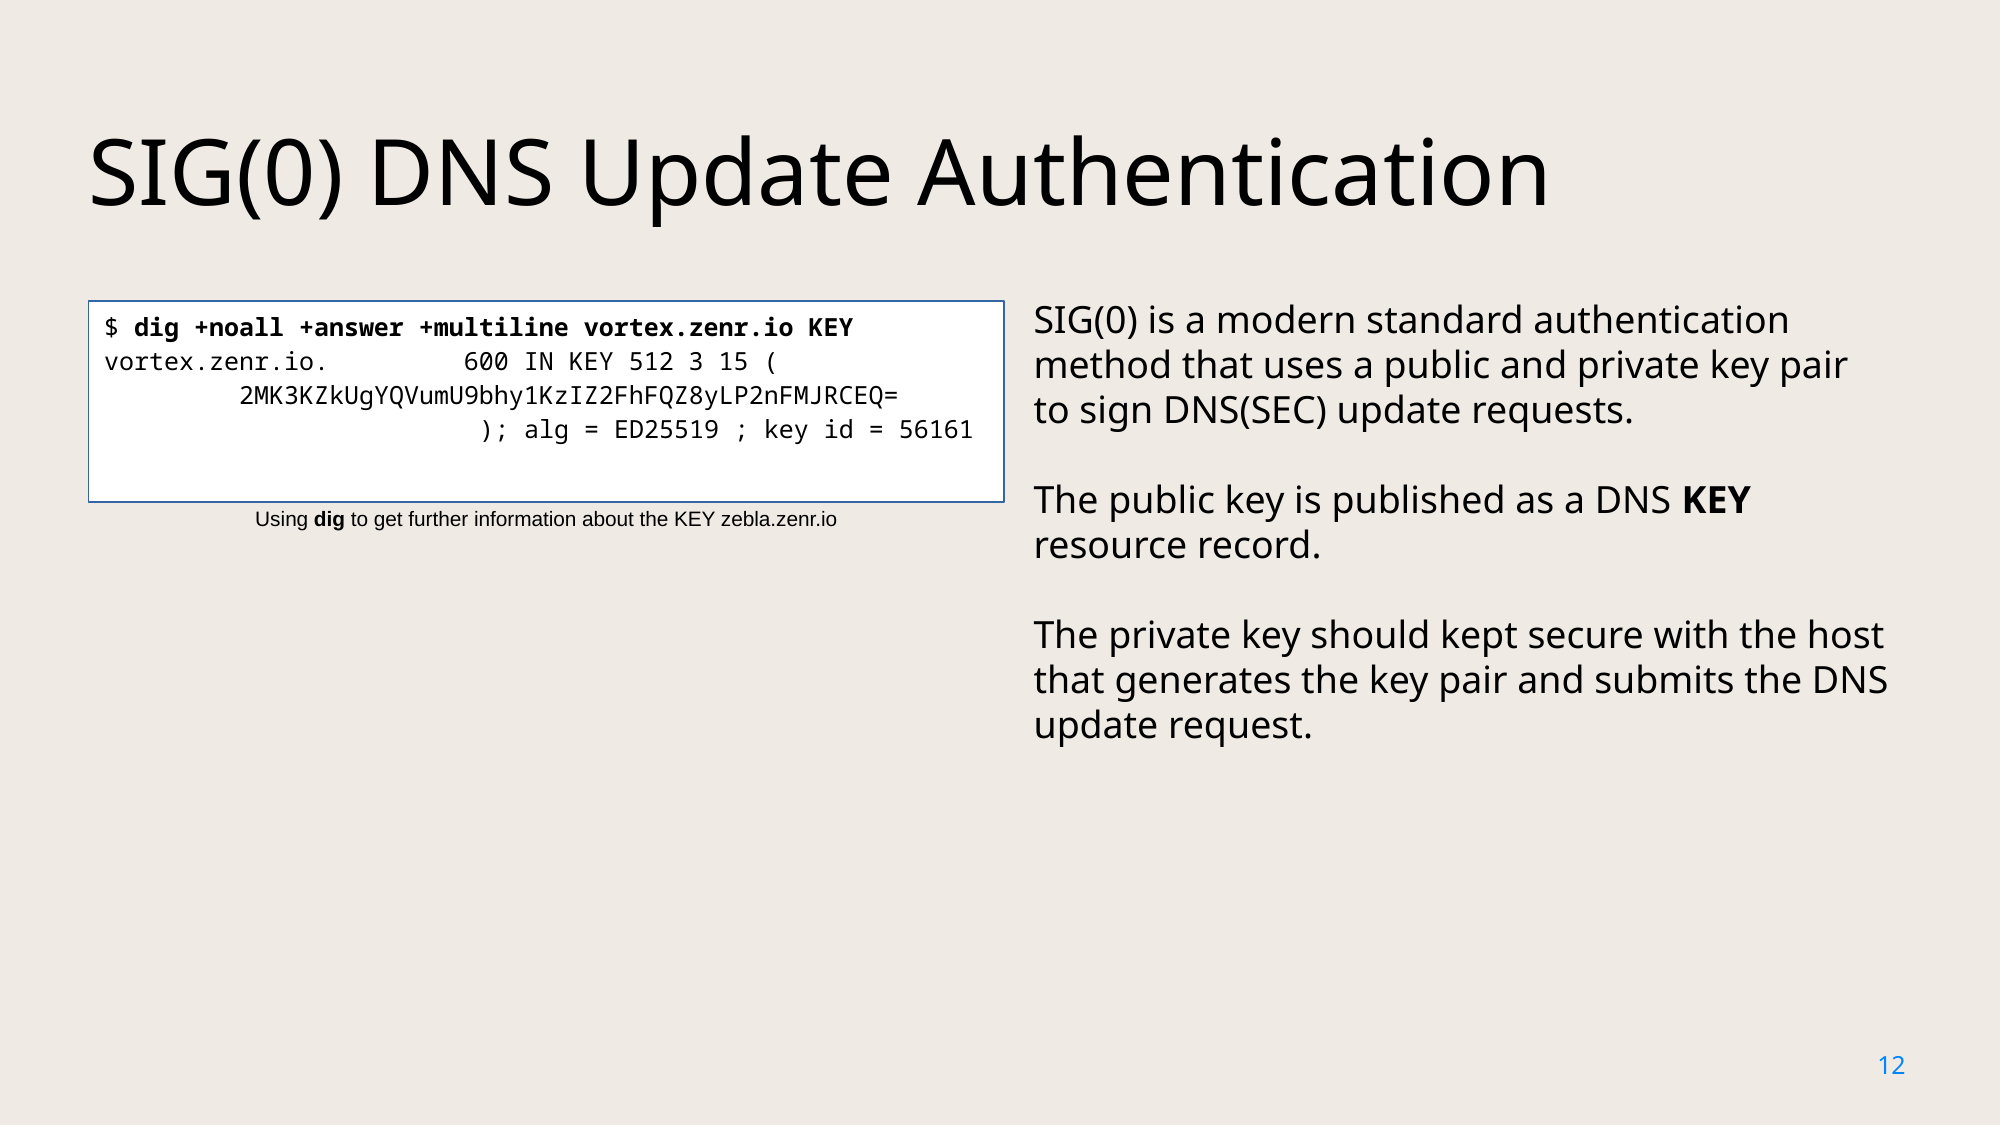

# SIG(0) DNS Update Authentication
SIG(0) is a modern standard authentication method that uses a public and private key pair to sign DNS(SEC) update requests.
The public key is published as a DNS KEY resource record.
The private key should kept secure with the host that generates the key pair and submits the DNS update request.
$ dig +noall +answer +multiline vortex.zenr.io KEY
vortex.zenr.io. 600 IN KEY 512 3 15 (
 2MK3KZkUgYQVumU9bhy1KzIZ2FhFQZ8yLP2nFMJRCEQ=
 ); alg = ED25519 ; key id = 56161
Using dig to get further information about the KEY zebla.zenr.io